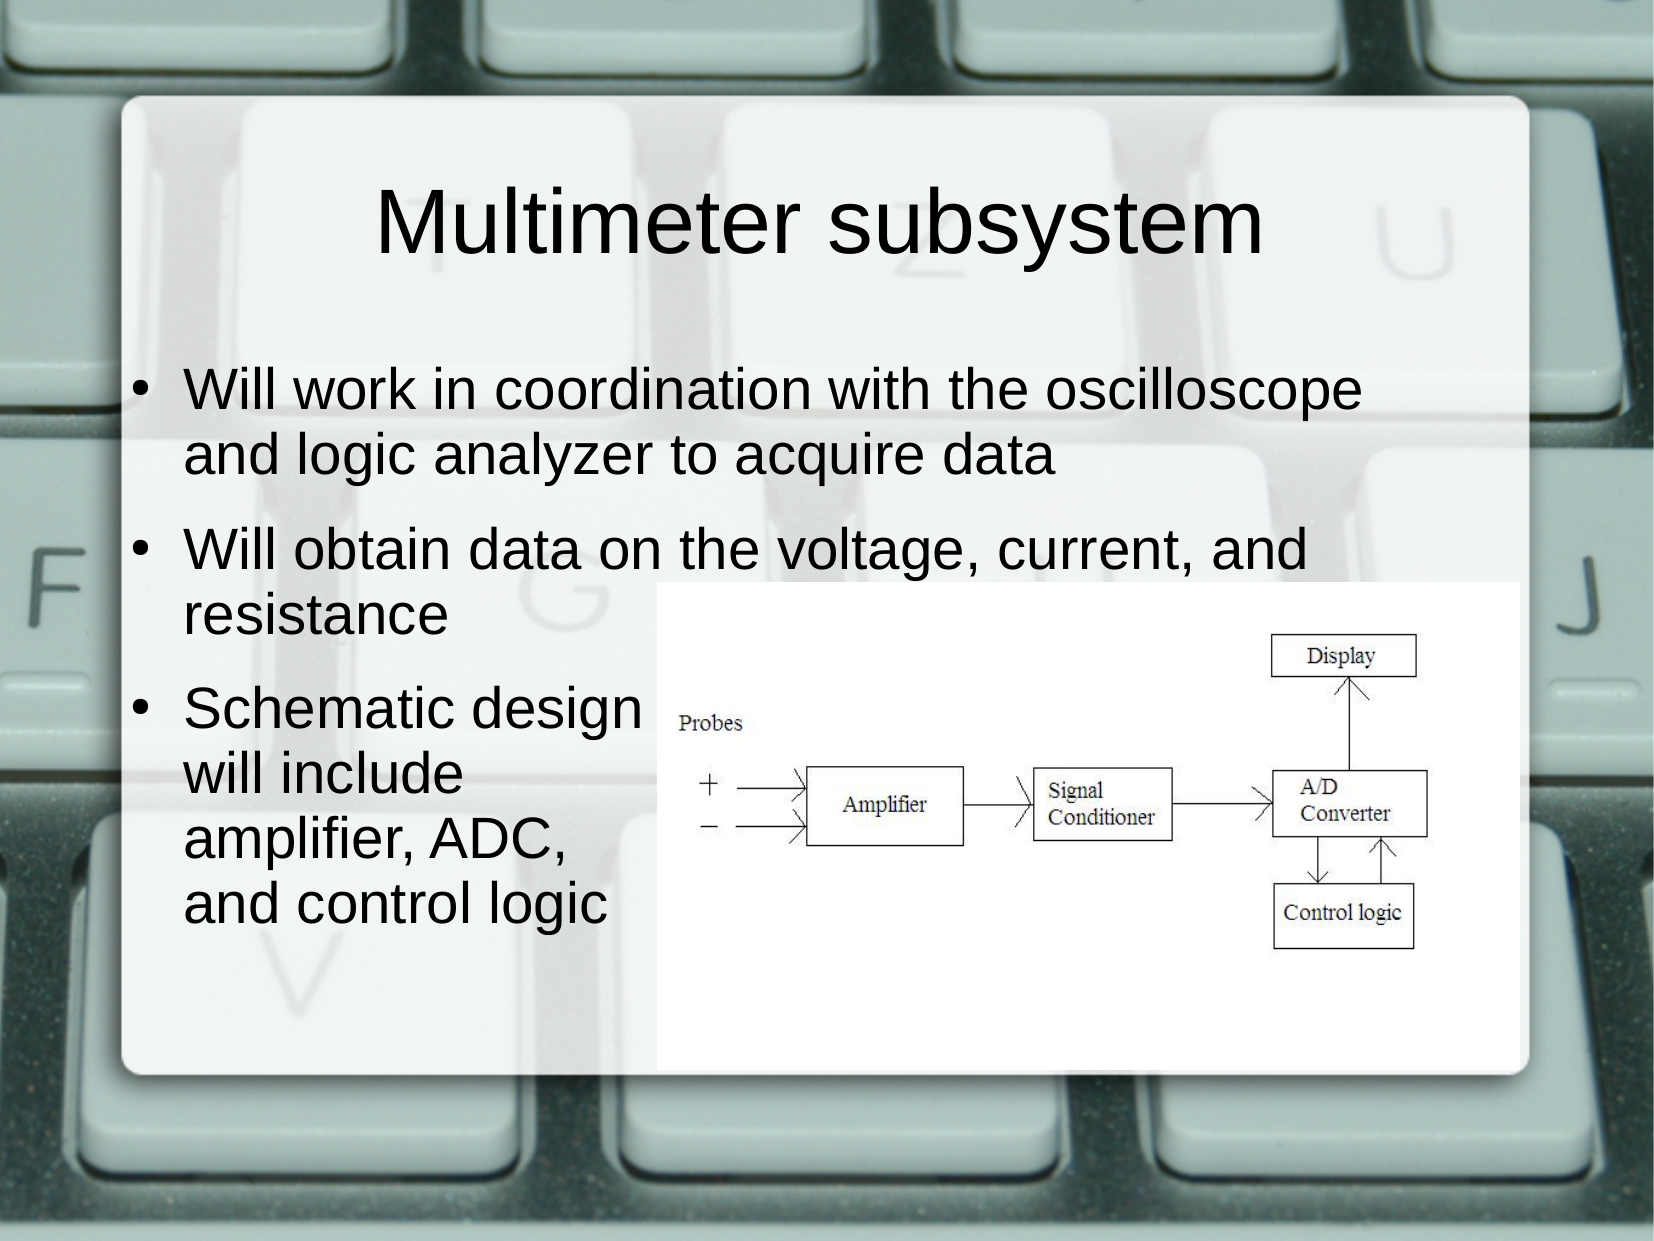

# Multimeter subsystem
Will work in coordination with the oscilloscope and logic analyzer to acquire data
Will obtain data on the voltage, current, and resistance
Schematic design
will include
amplifier, ADC,
and control logic